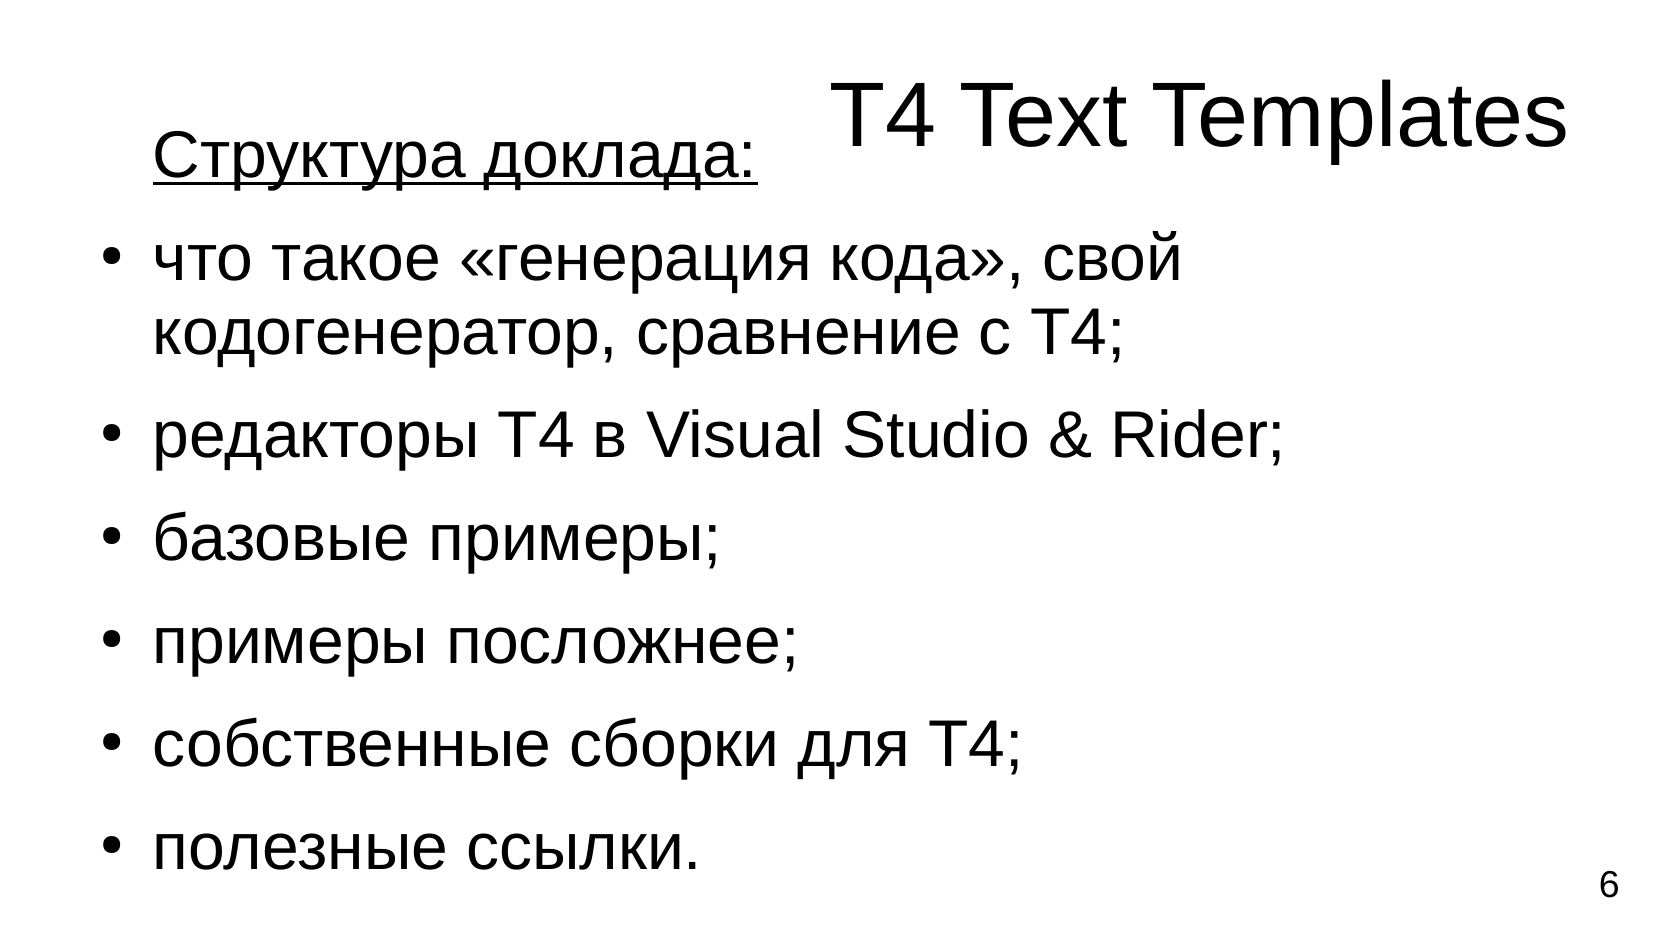

# T4 Text Templates
Структура доклада:
что такое «генерация кода», свой кодогенератор, сравнение с Т4;
редакторы T4 в Visual Studio & Rider;
базовые примеры;
примеры посложнее;
собственные сборки для Т4;
полезные ссылки.